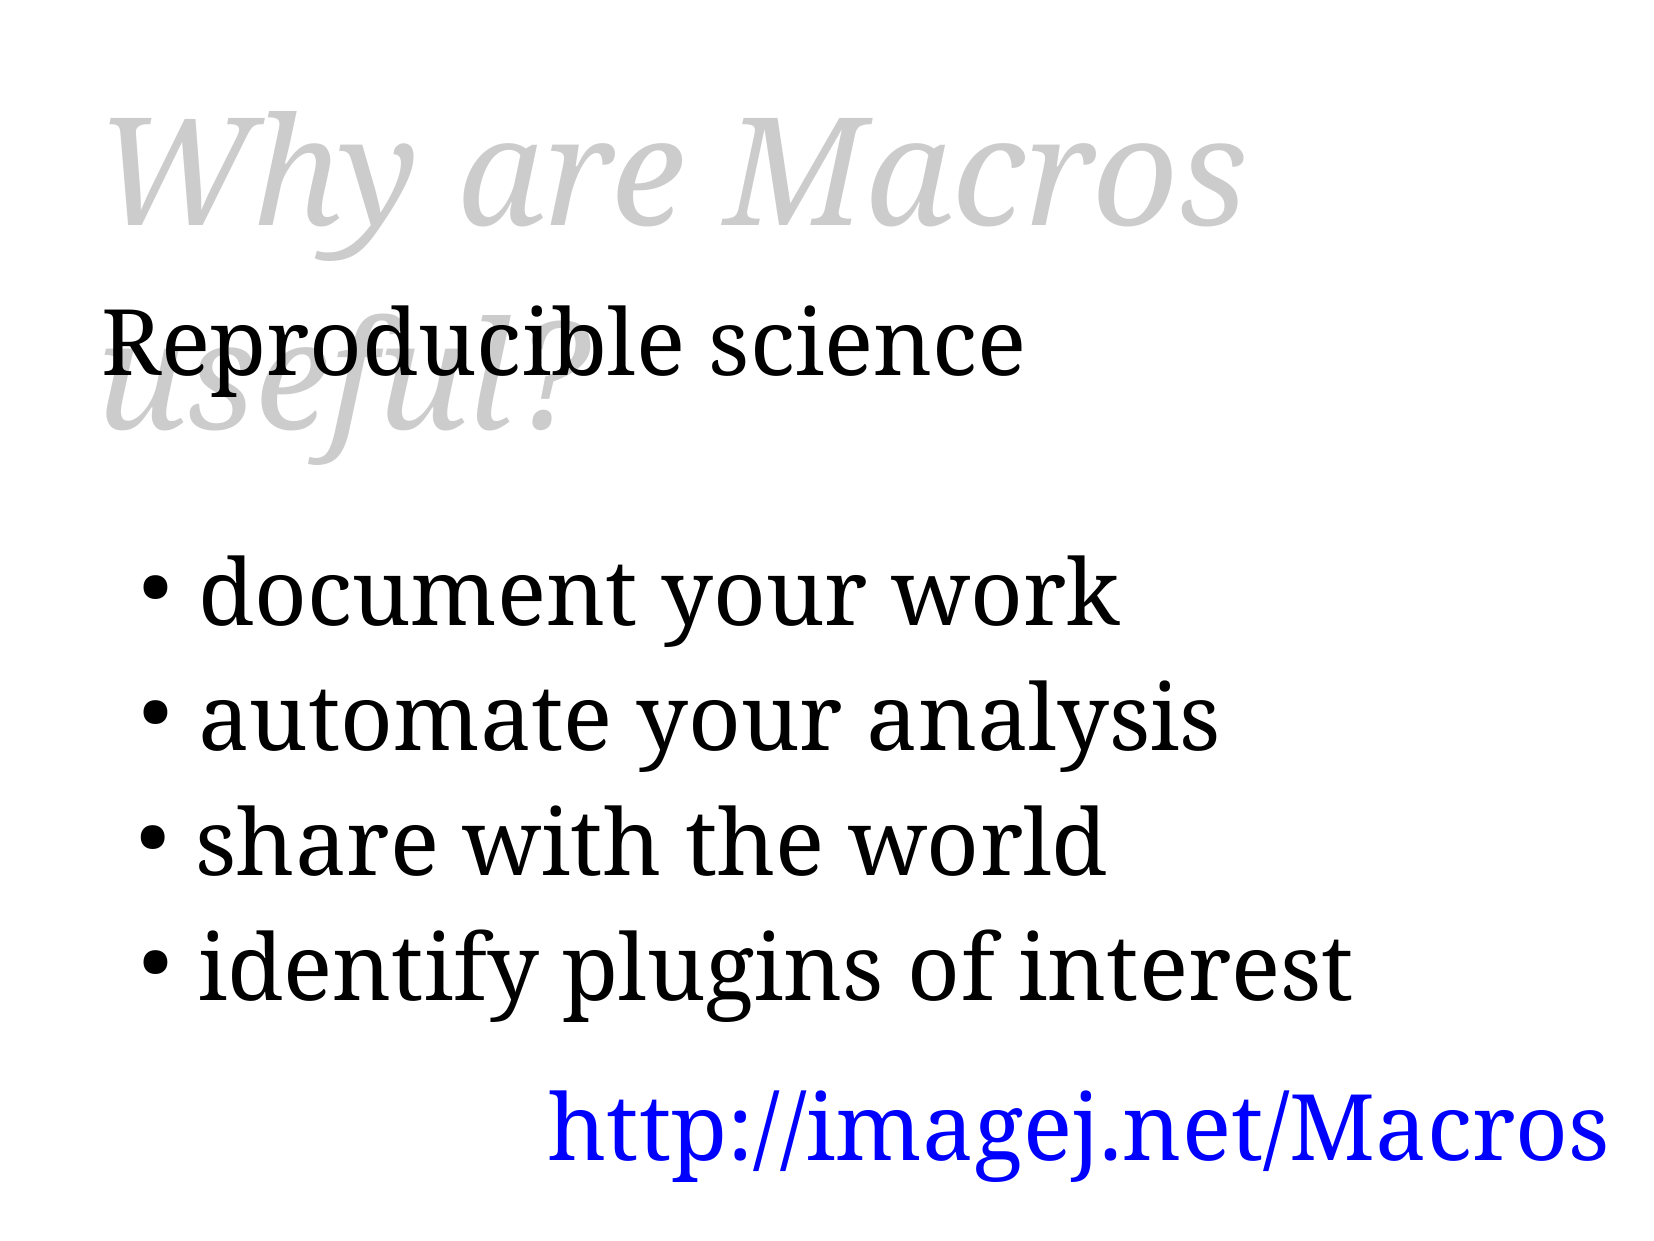

Why are Macros useful?
Reproducible science
 document your work
 automate your analysis
 share with the world
 identify plugins of interest
http://imagej.net/Macros